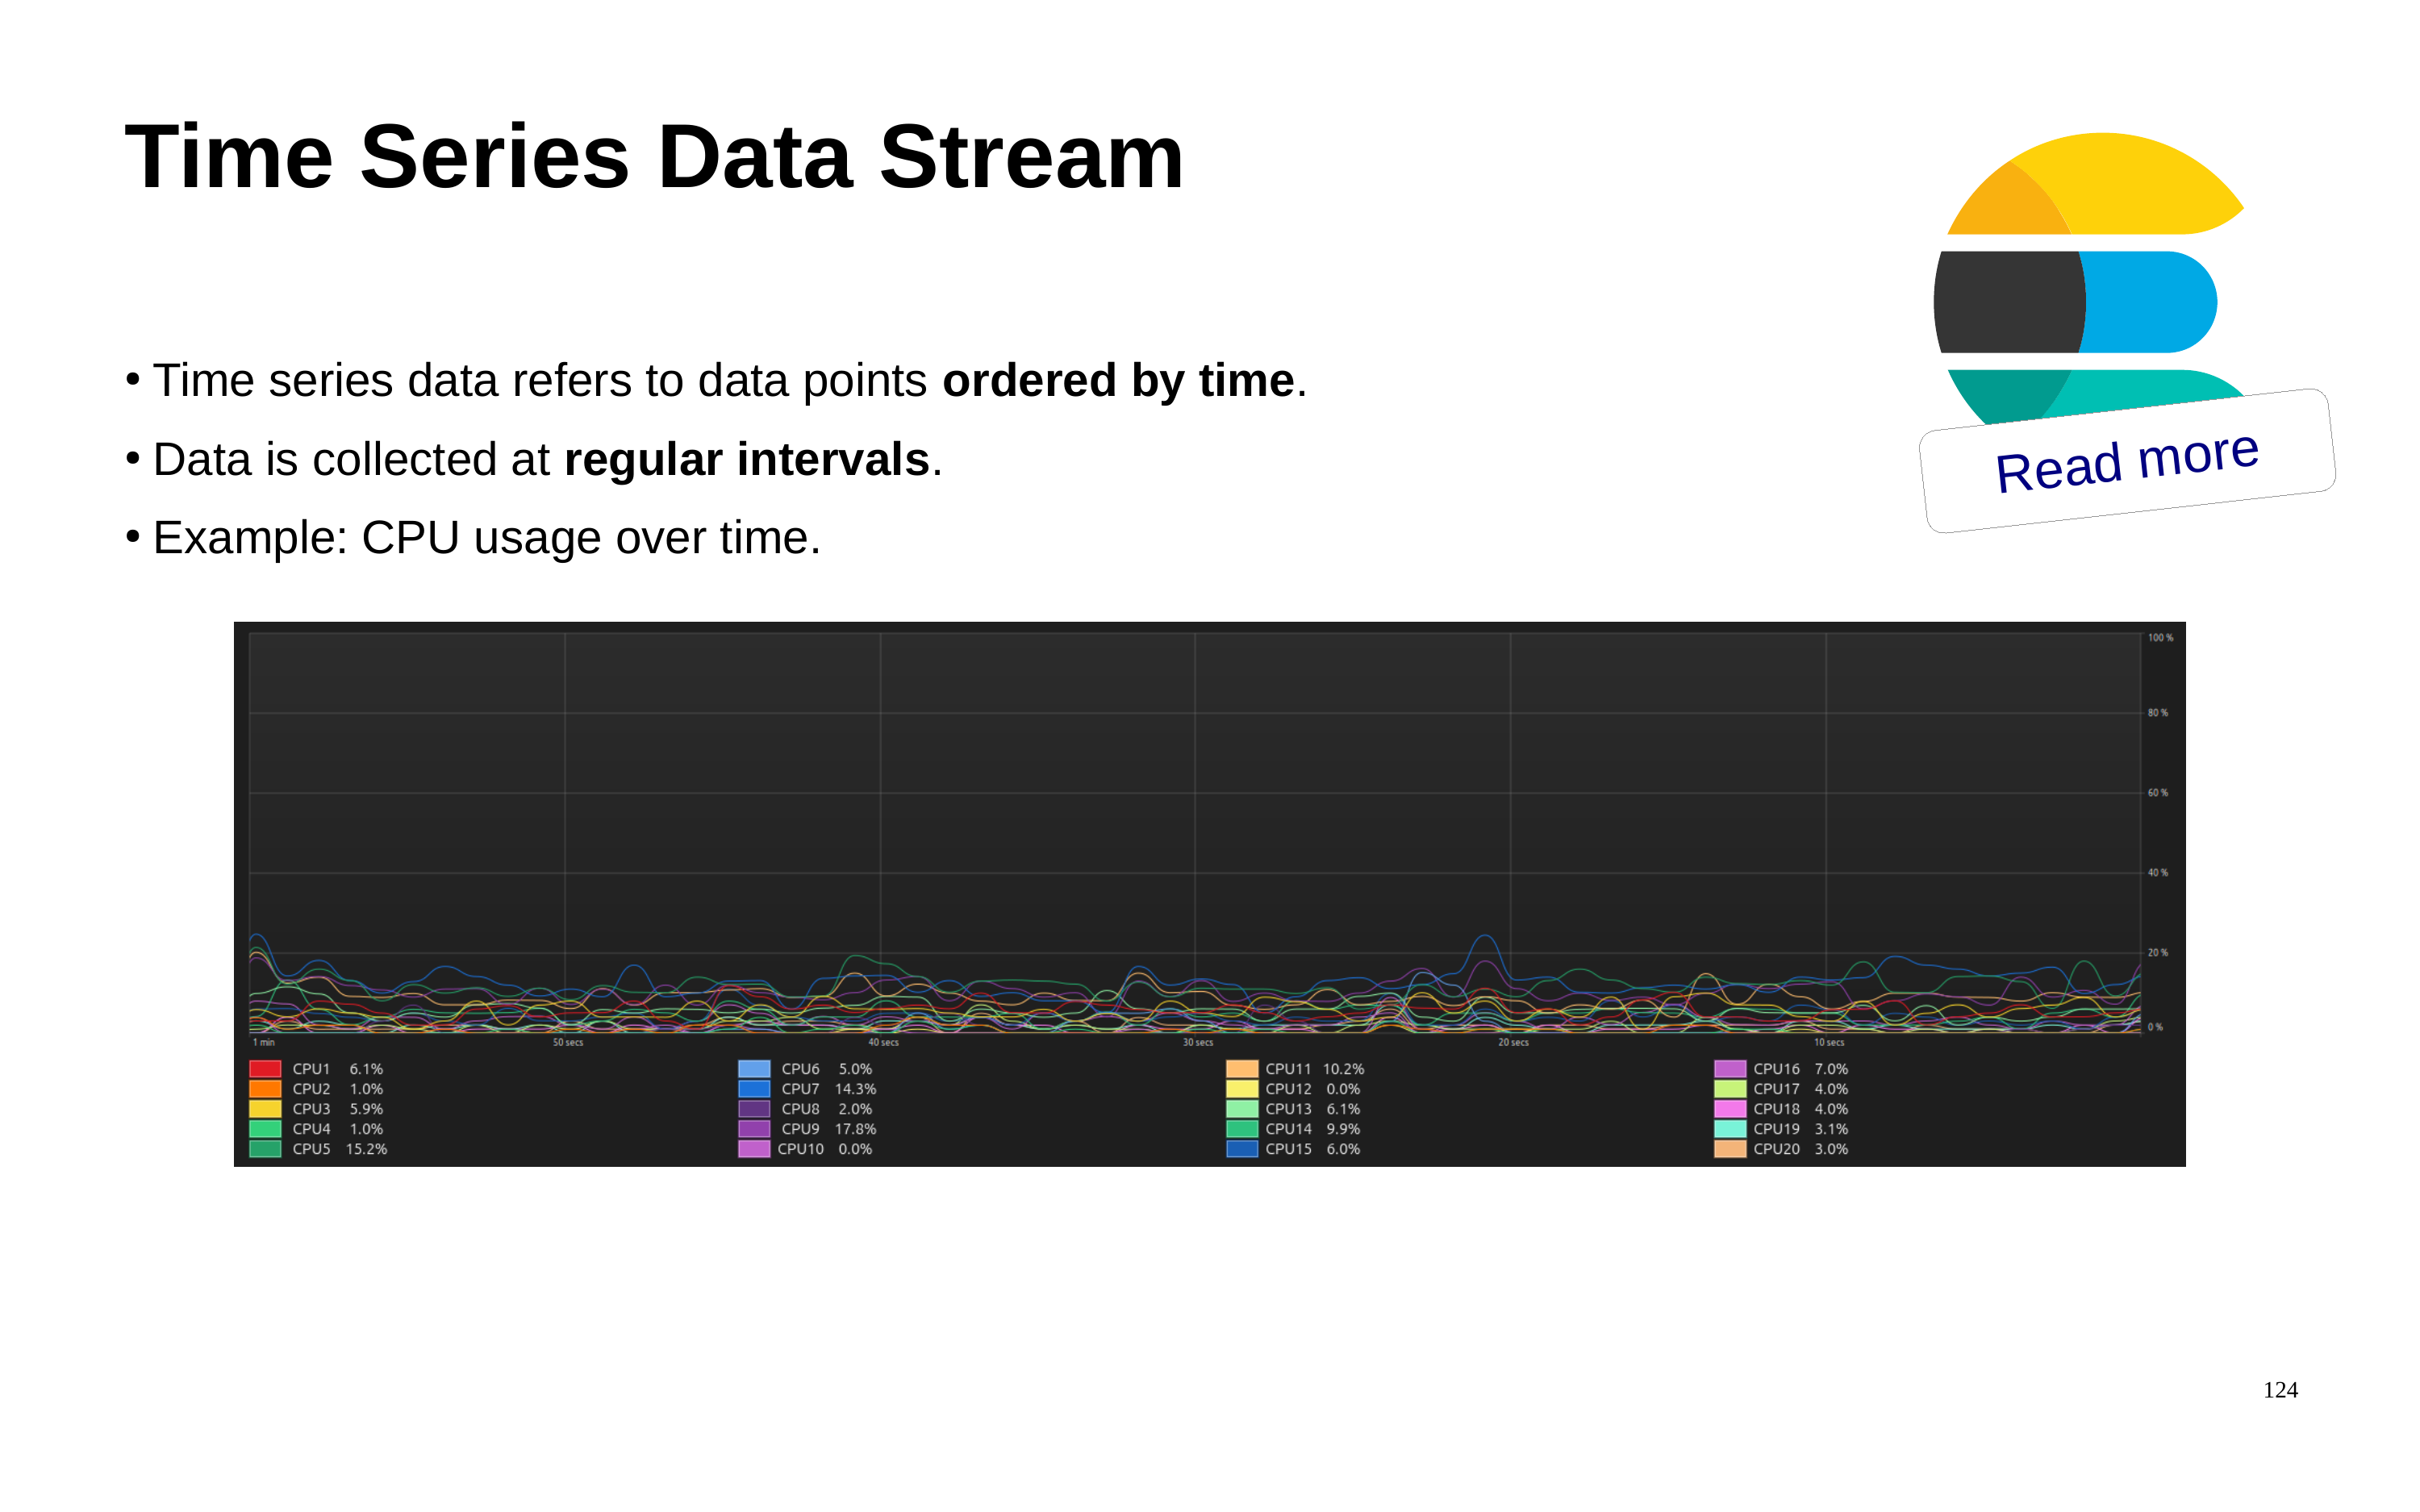

Time Series Data Stream
Time series data refers to data points ordered by time.
Data is collected at regular intervals.
Example: CPU usage over time.
Read more
124